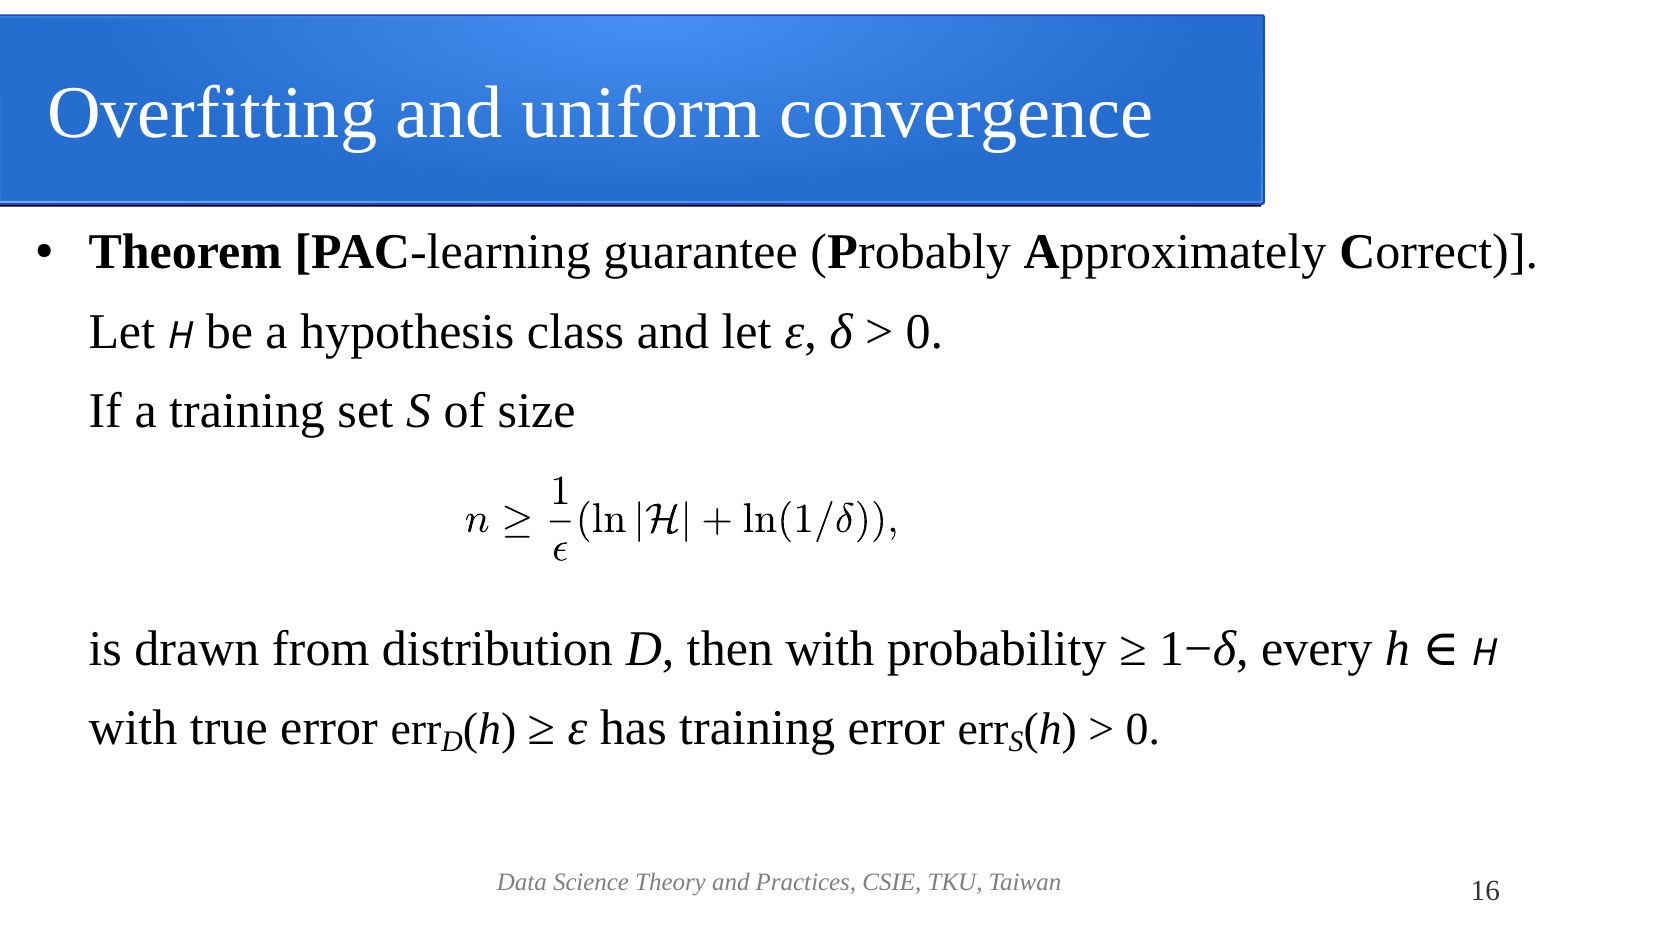

# Overfitting and uniform convergence
Theorem [PAC-learning guarantee (Probably Approximately Correct)].
Let H be a hypothesis class and let ε, δ > 0.
If a training set S of size
is drawn from distribution D, then with probability ≥ 1−δ, every h ∈ H
with true error errD(h) ≥ ε has training error errS(h) > 0.
Data Science Theory and Practices, CSIE, TKU, Taiwan
16